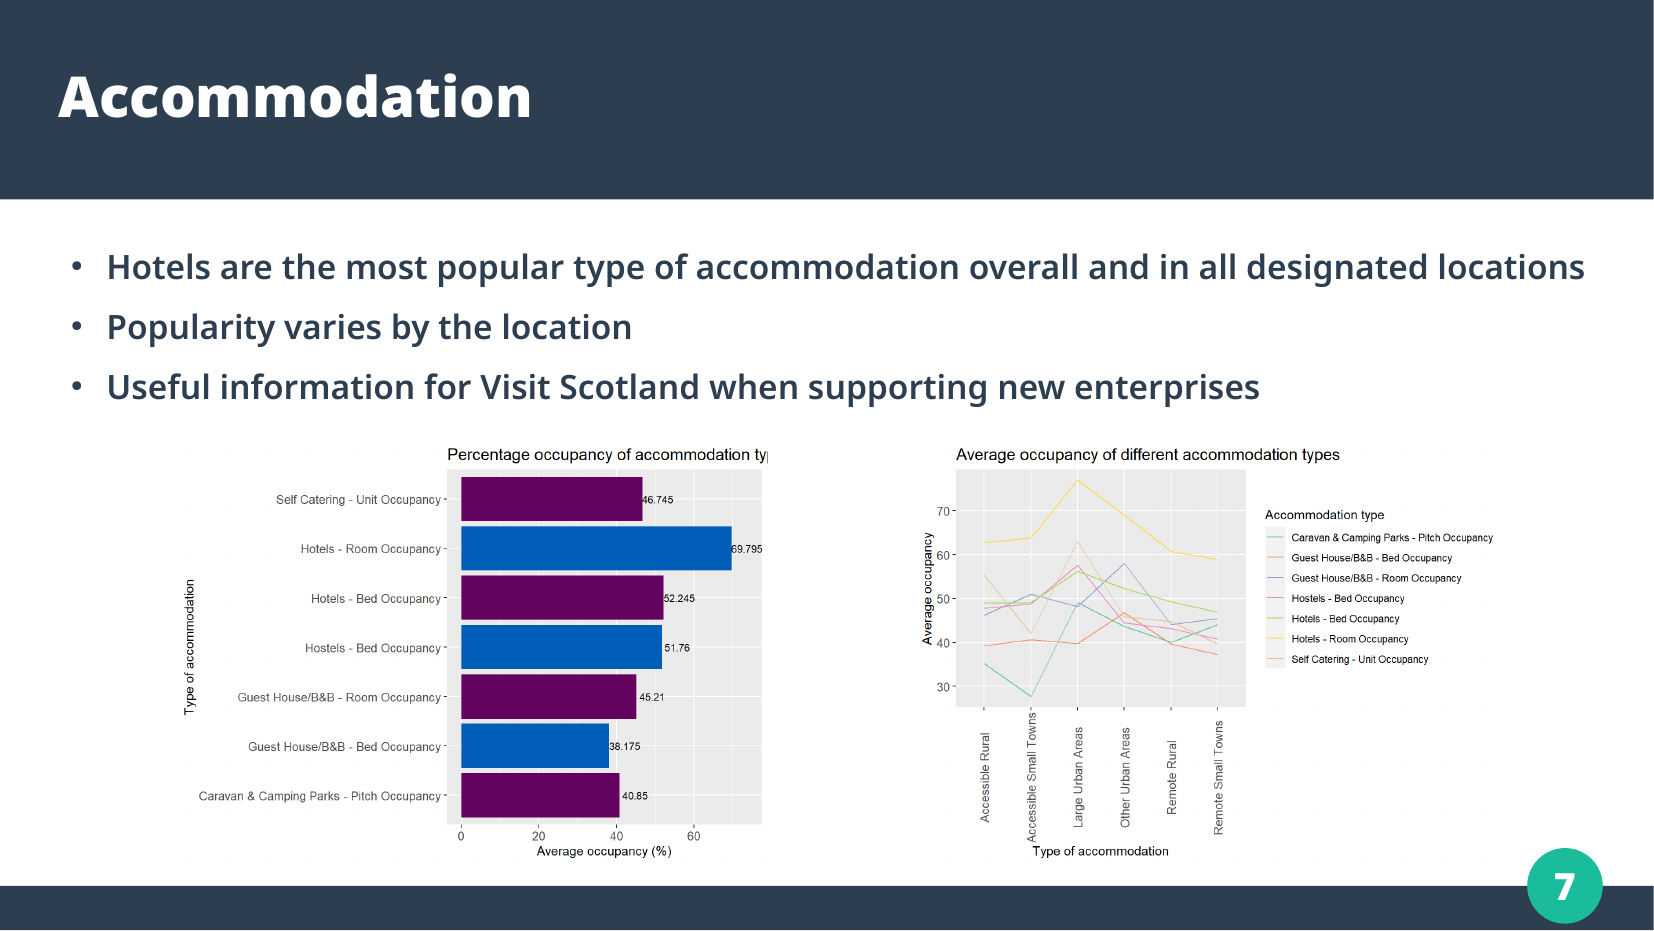

# Accommodation
Hotels are the most popular type of accommodation overall and in all designated locations
Popularity varies by the location
Useful information for Visit Scotland when supporting new enterprises